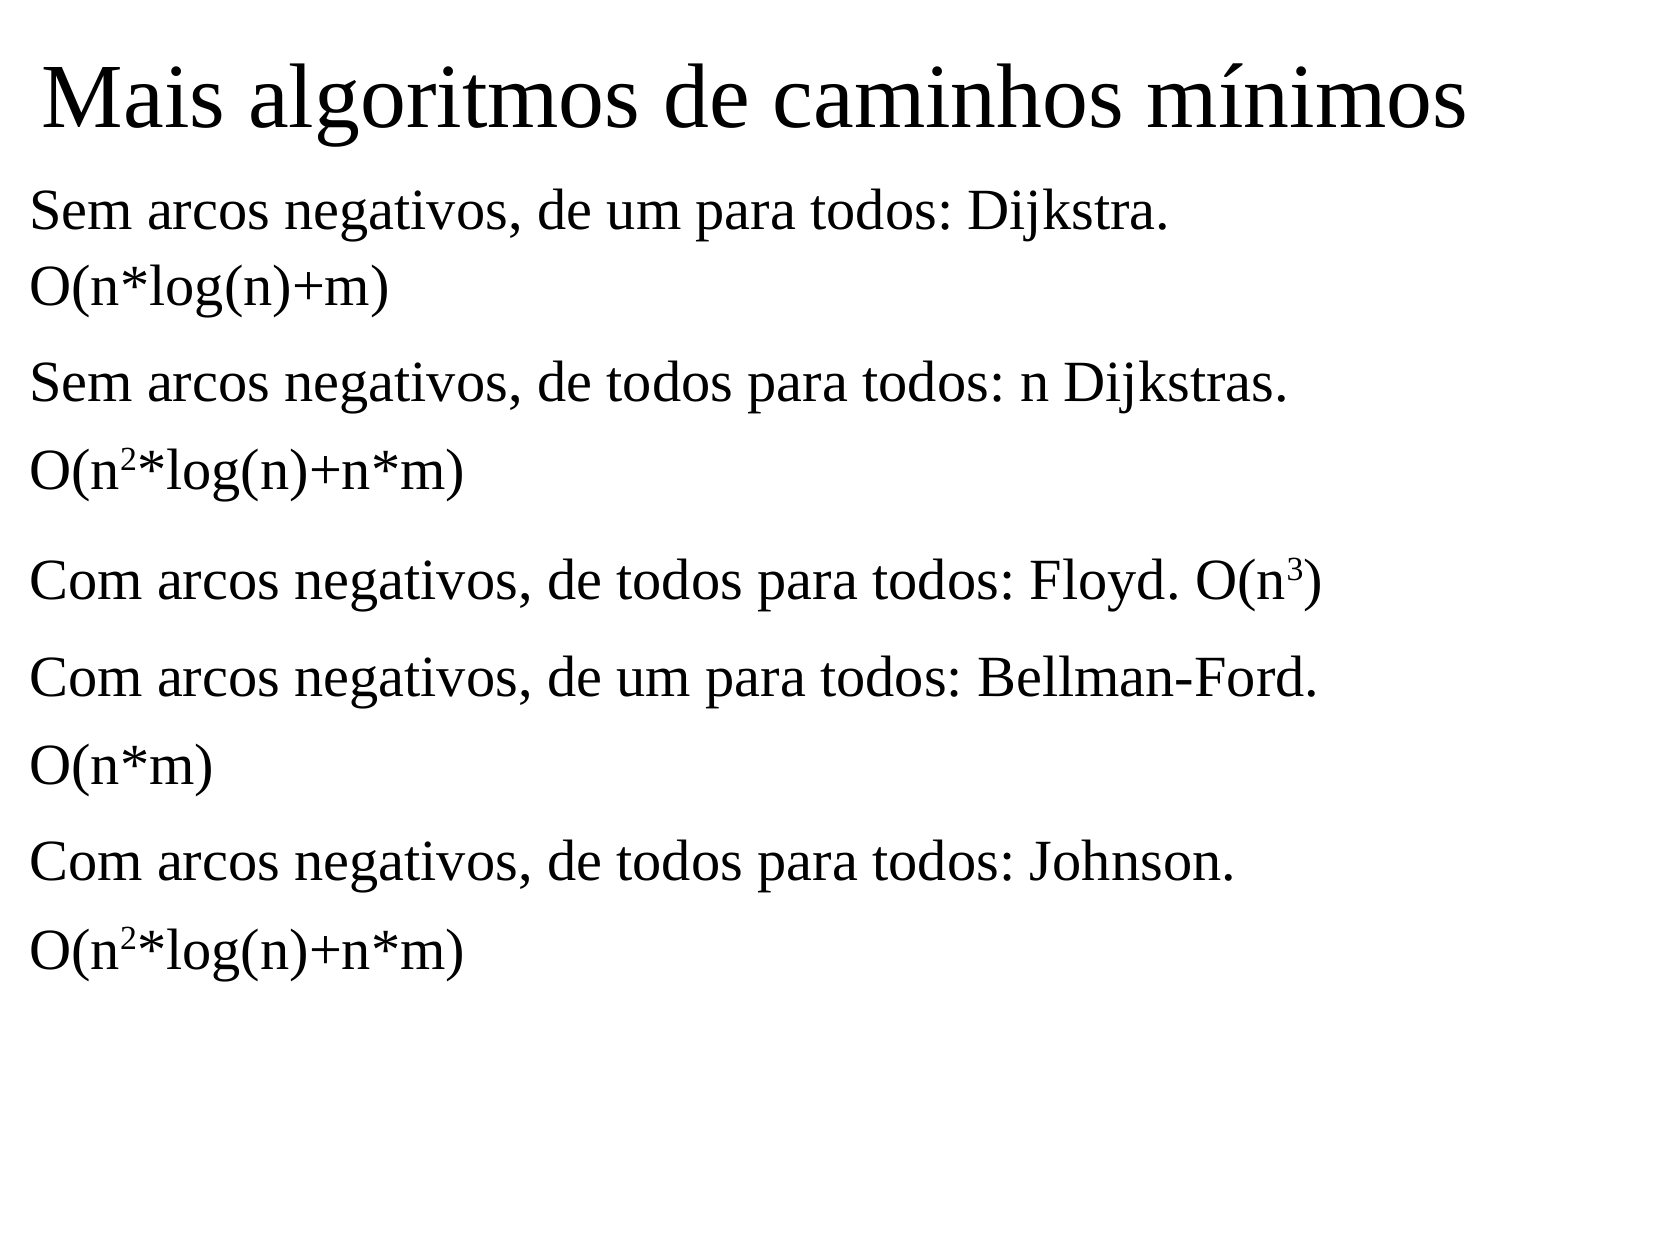

# Mais algoritmos de caminhos mínimos
Sem arcos negativos, de um para todos: Dijkstra. O(n*log(n)+m)‏
Sem arcos negativos, de todos para todos: n Dijkstras. O(n2*log(n)+n*m)‏
Com arcos negativos, de todos para todos: Floyd. O(n3)‏
Com arcos negativos, de um para todos: Bellman-Ford. O(n*m)‏
Com arcos negativos, de todos para todos: Johnson. O(n2*log(n)+n*m)‏